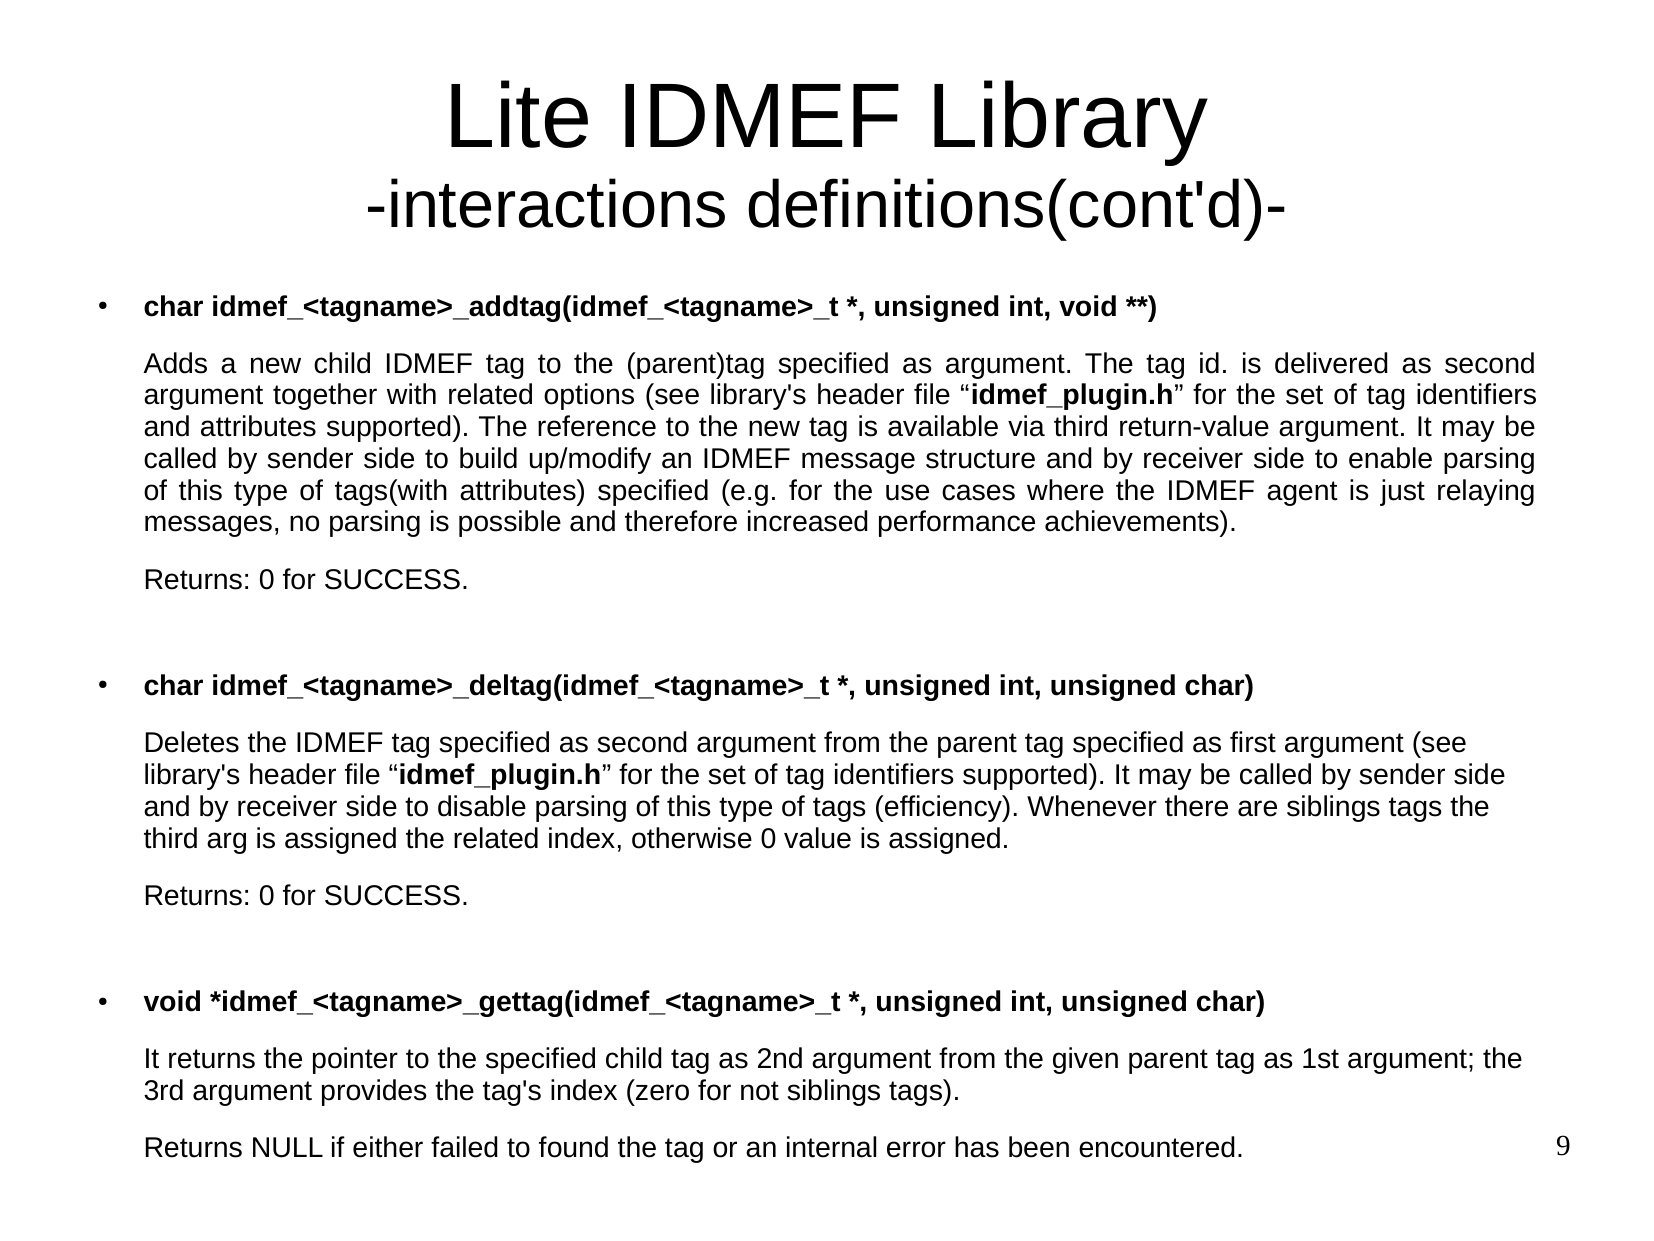

# Lite IDMEF Library -interactions definitions(cont'd)-
char idmef_<tagname>_addtag(idmef_<tagname>_t *, unsigned int, void **)
Adds a new child IDMEF tag to the (parent)tag specified as argument. The tag id. is delivered as second argument together with related options (see library's header file “idmef_plugin.h” for the set of tag identifiers and attributes supported). The reference to the new tag is available via third return-value argument. It may be called by sender side to build up/modify an IDMEF message structure and by receiver side to enable parsing of this type of tags(with attributes) specified (e.g. for the use cases where the IDMEF agent is just relaying messages, no parsing is possible and therefore increased performance achievements).
Returns: 0 for SUCCESS.
char idmef_<tagname>_deltag(idmef_<tagname>_t *, unsigned int, unsigned char)
Deletes the IDMEF tag specified as second argument from the parent tag specified as first argument (see library's header file “idmef_plugin.h” for the set of tag identifiers supported). It may be called by sender side and by receiver side to disable parsing of this type of tags (efficiency). Whenever there are siblings tags the third arg is assigned the related index, otherwise 0 value is assigned.
Returns: 0 for SUCCESS.
void *idmef_<tagname>_gettag(idmef_<tagname>_t *, unsigned int, unsigned char)
It returns the pointer to the specified child tag as 2nd argument from the given parent tag as 1st argument; the 3rd argument provides the tag's index (zero for not siblings tags).
Returns NULL if either failed to found the tag or an internal error has been encountered.
9